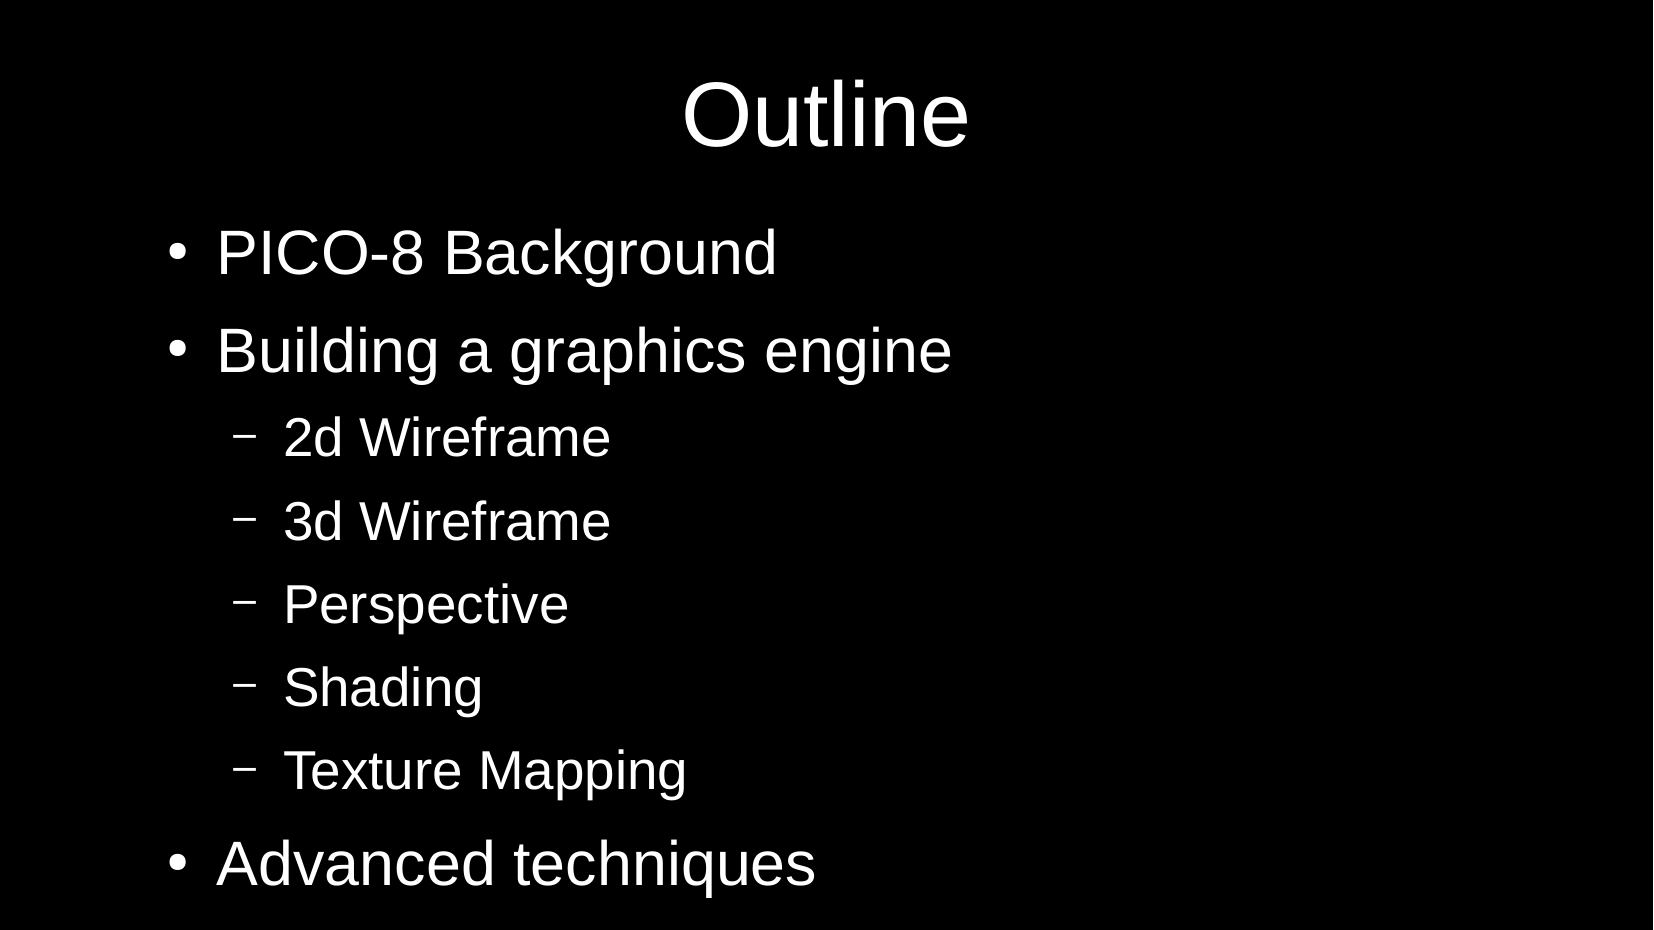

# Outline
PICO-8 Background
Building a graphics engine
2d Wireframe
3d Wireframe
Perspective
Shading
Texture Mapping
Advanced techniques